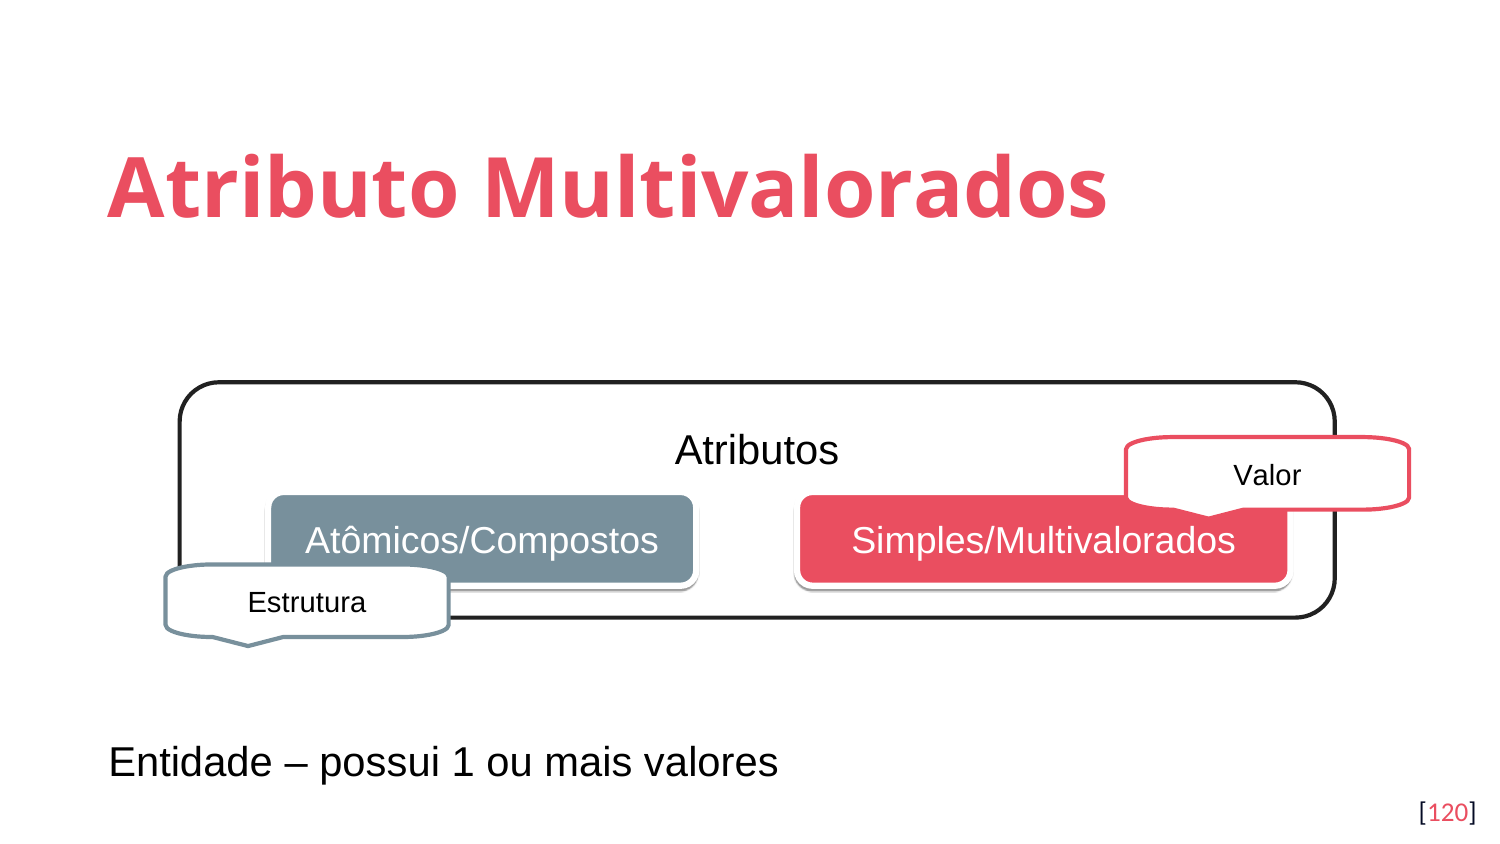

Atributo Multivalorados
Atributos
Atômicos/Compostos
Simples/Multivalorados
Valor
Estrutura
Entidade – possui 1 ou mais valores